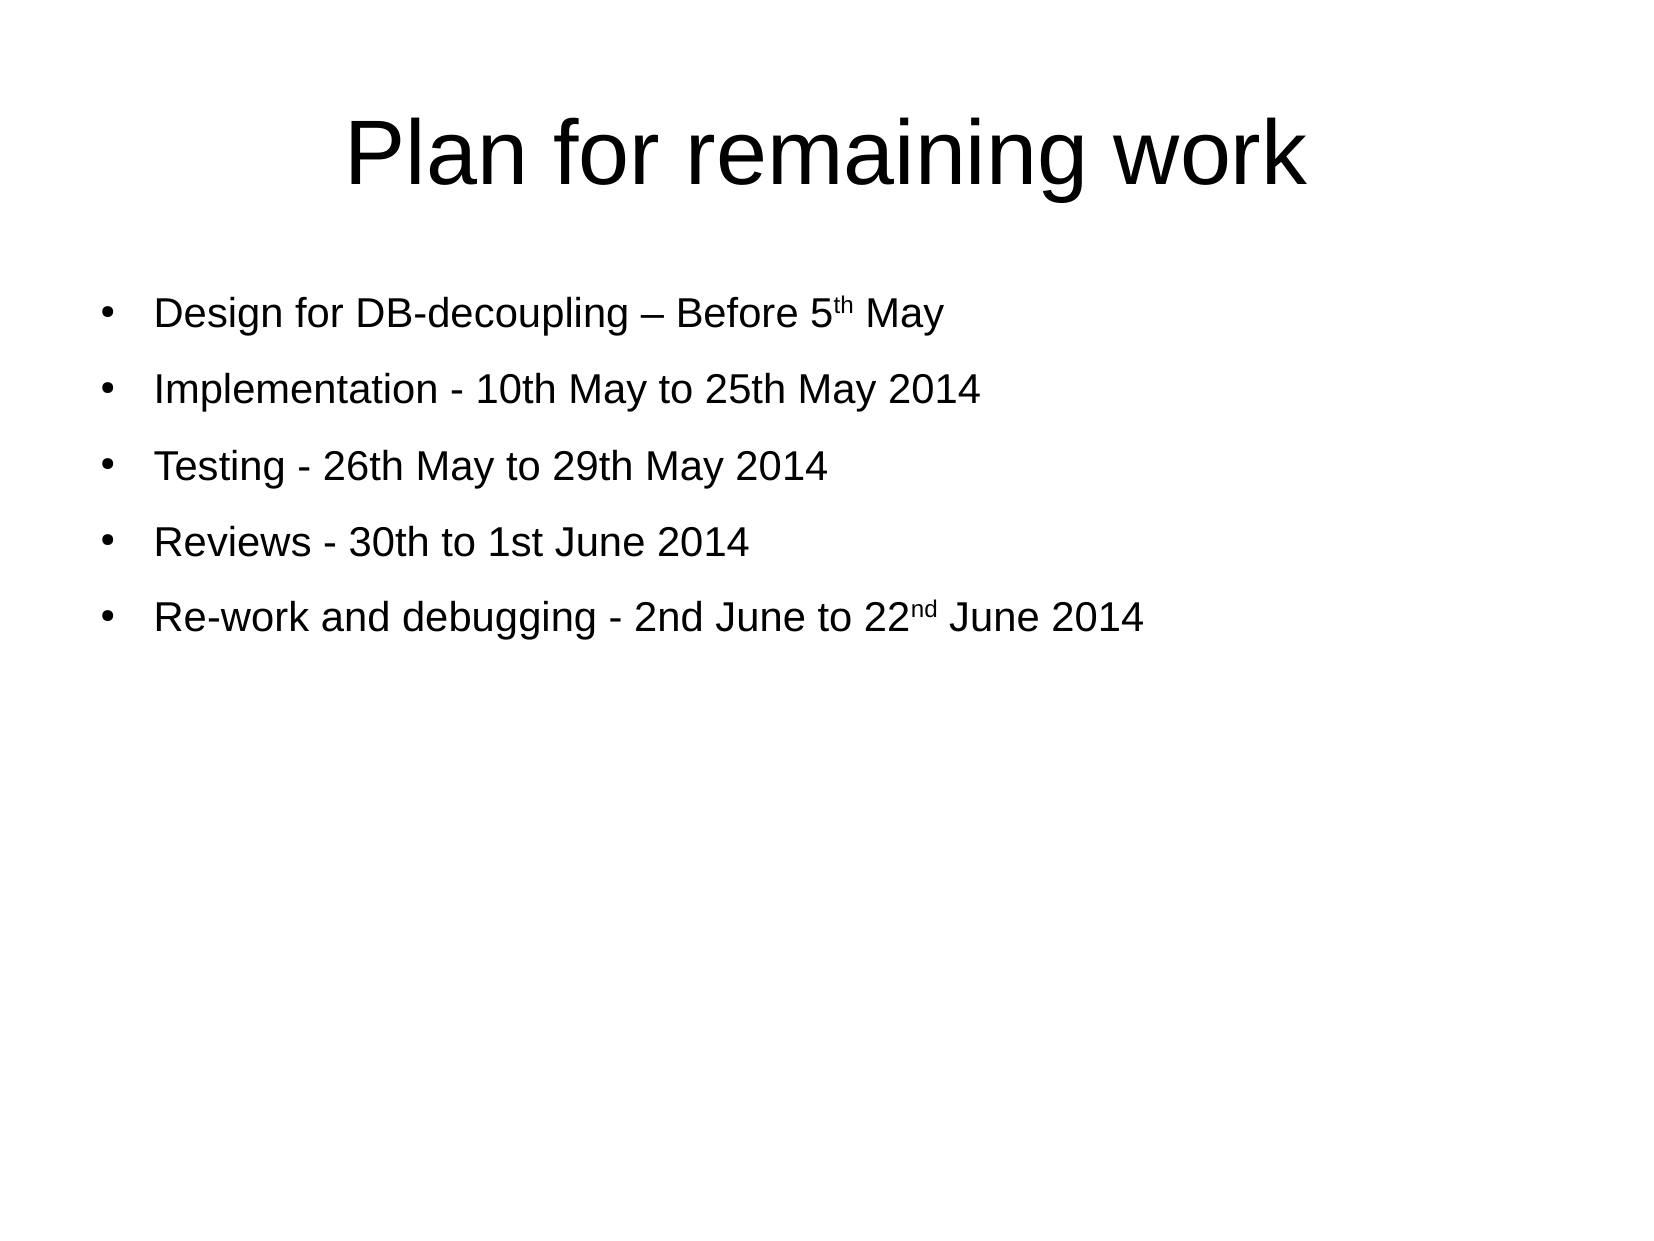

# Plan for remaining work
Design for DB-decoupling – Before 5th May
Implementation - 10th May to 25th May 2014
Testing - 26th May to 29th May 2014
Reviews - 30th to 1st June 2014
Re-work and debugging - 2nd June to 22nd June 2014